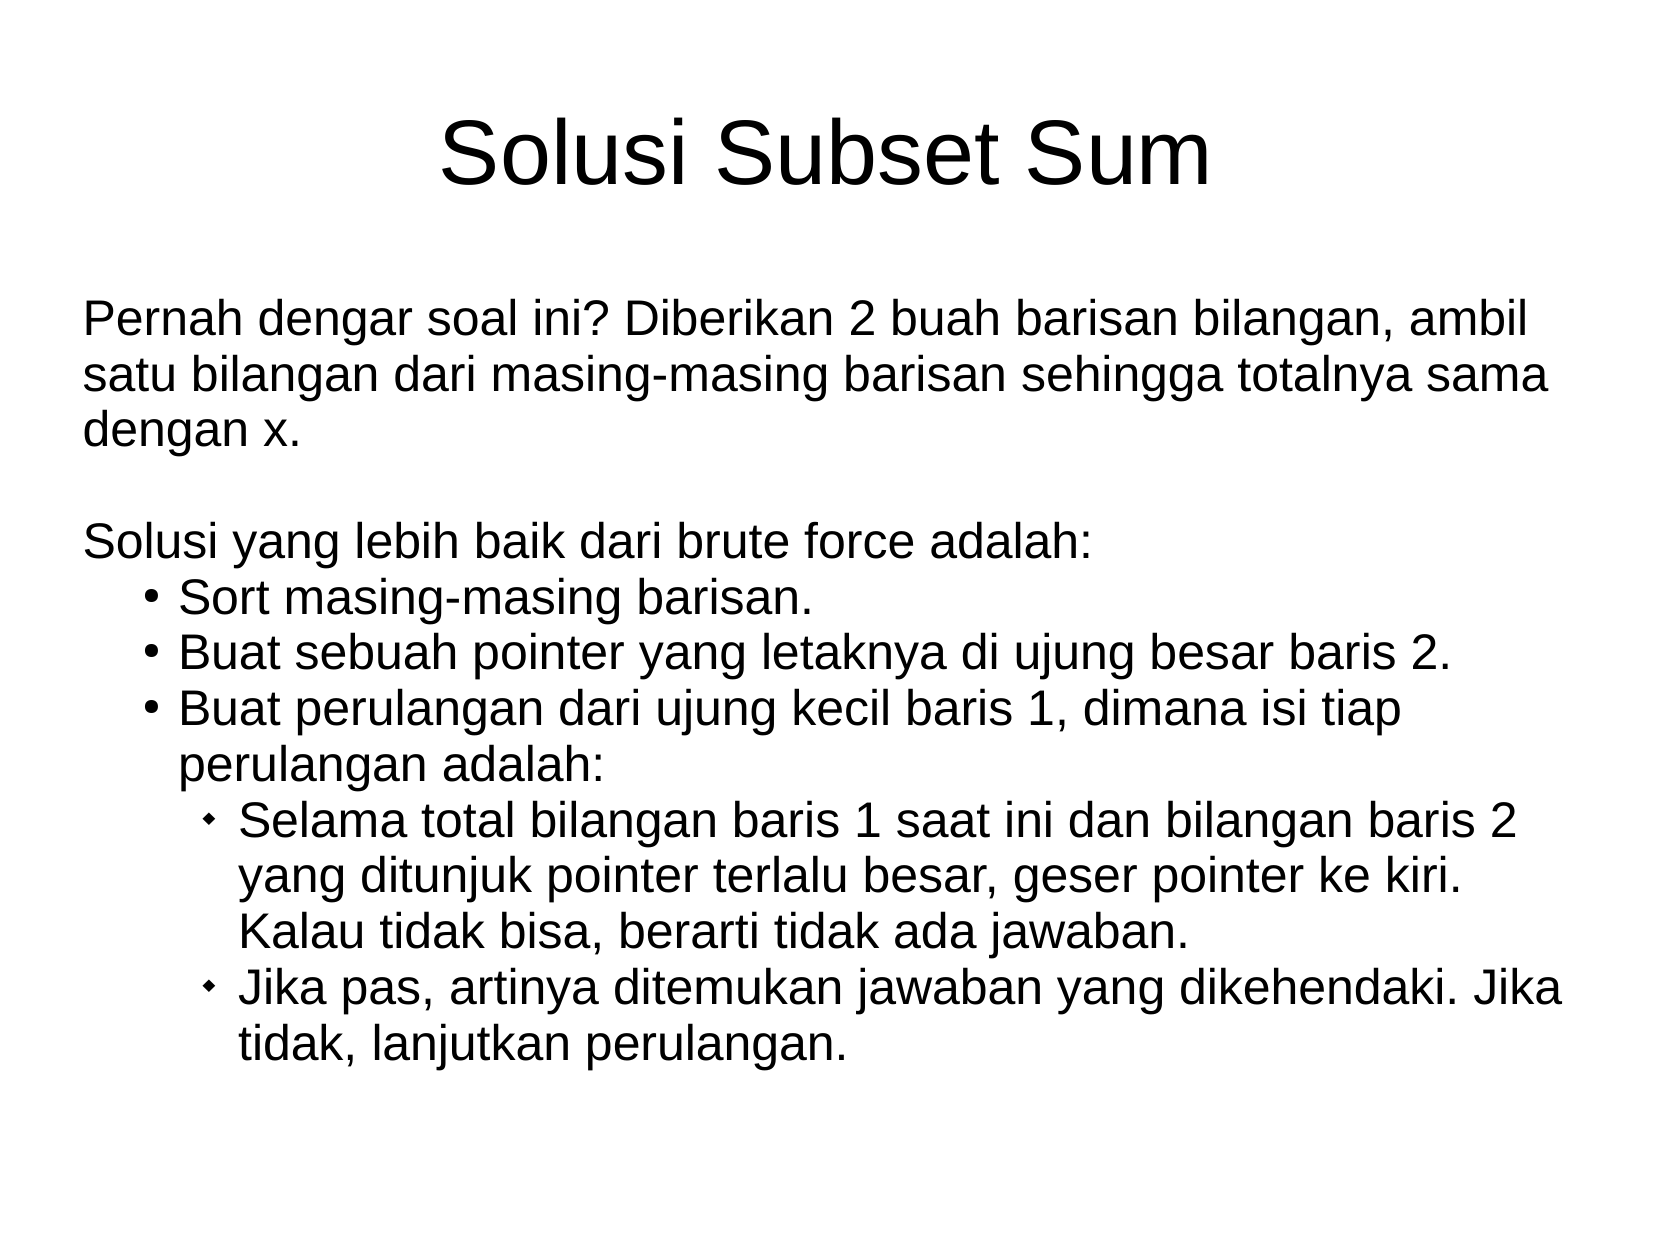

# Solusi Subset Sum
Pernah dengar soal ini? Diberikan 2 buah barisan bilangan, ambil satu bilangan dari masing-masing barisan sehingga totalnya sama dengan x.
Solusi yang lebih baik dari brute force adalah:
Sort masing-masing barisan.
Buat sebuah pointer yang letaknya di ujung besar baris 2.
Buat perulangan dari ujung kecil baris 1, dimana isi tiap perulangan adalah:
Selama total bilangan baris 1 saat ini dan bilangan baris 2 yang ditunjuk pointer terlalu besar, geser pointer ke kiri. Kalau tidak bisa, berarti tidak ada jawaban.
Jika pas, artinya ditemukan jawaban yang dikehendaki. Jika tidak, lanjutkan perulangan.